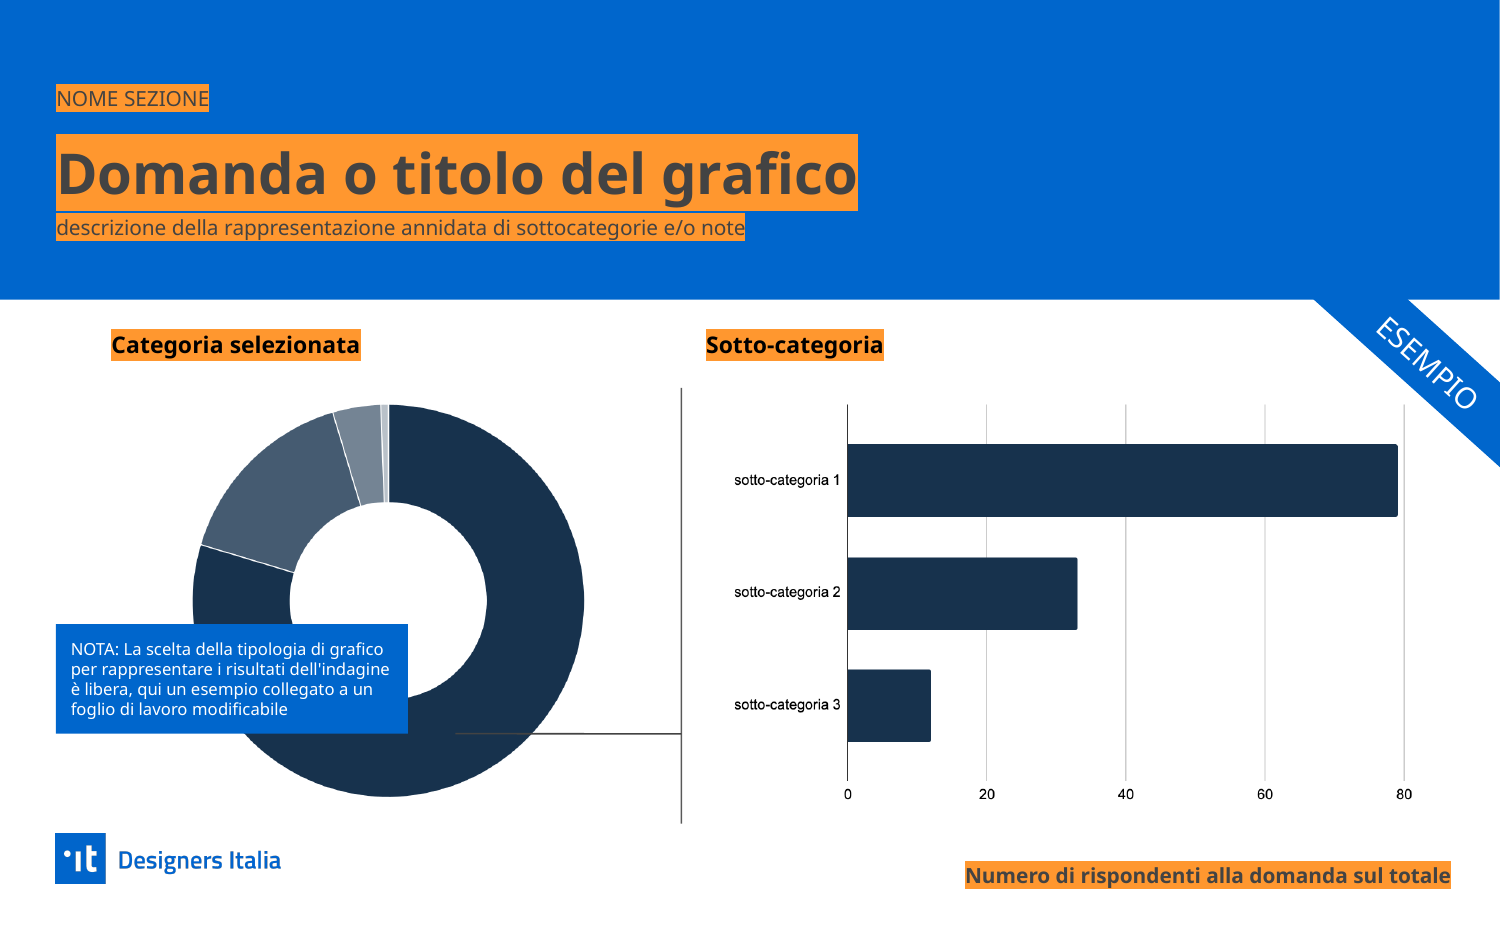

NOME SEZIONE
Domanda o titolo del grafico
descrizione della rappresentazione annidata di sottocategorie e/o note
Categoria selezionata
Sotto-categoria
ESEMPIO
NOTA: La scelta della tipologia di grafico per rappresentare i risultati dell'indagine è libera, qui un esempio collegato a un foglio di lavoro modificabile
Numero di rispondenti alla domanda sul totale